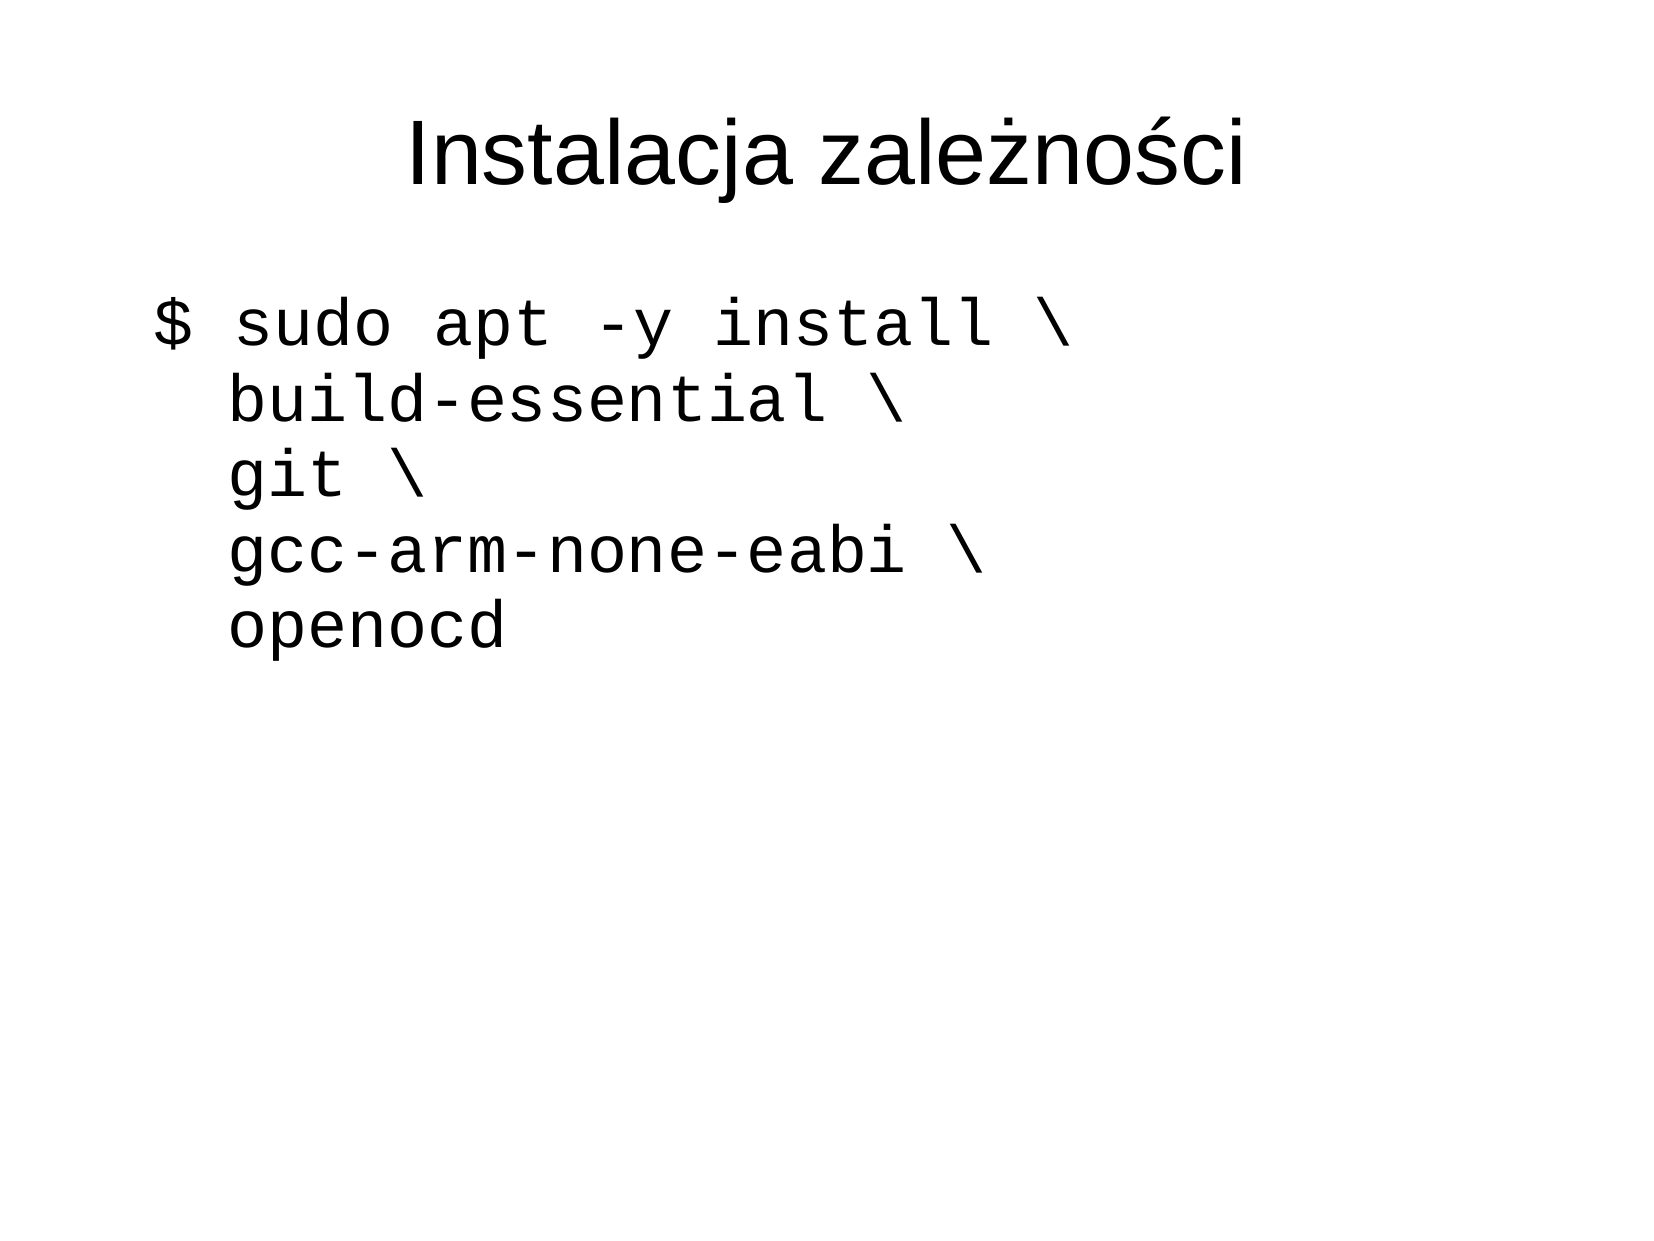

# Instalacja zależności
$ sudo apt -y install \
	build-essential \
	git \
	gcc-arm-none-eabi \
	openocd